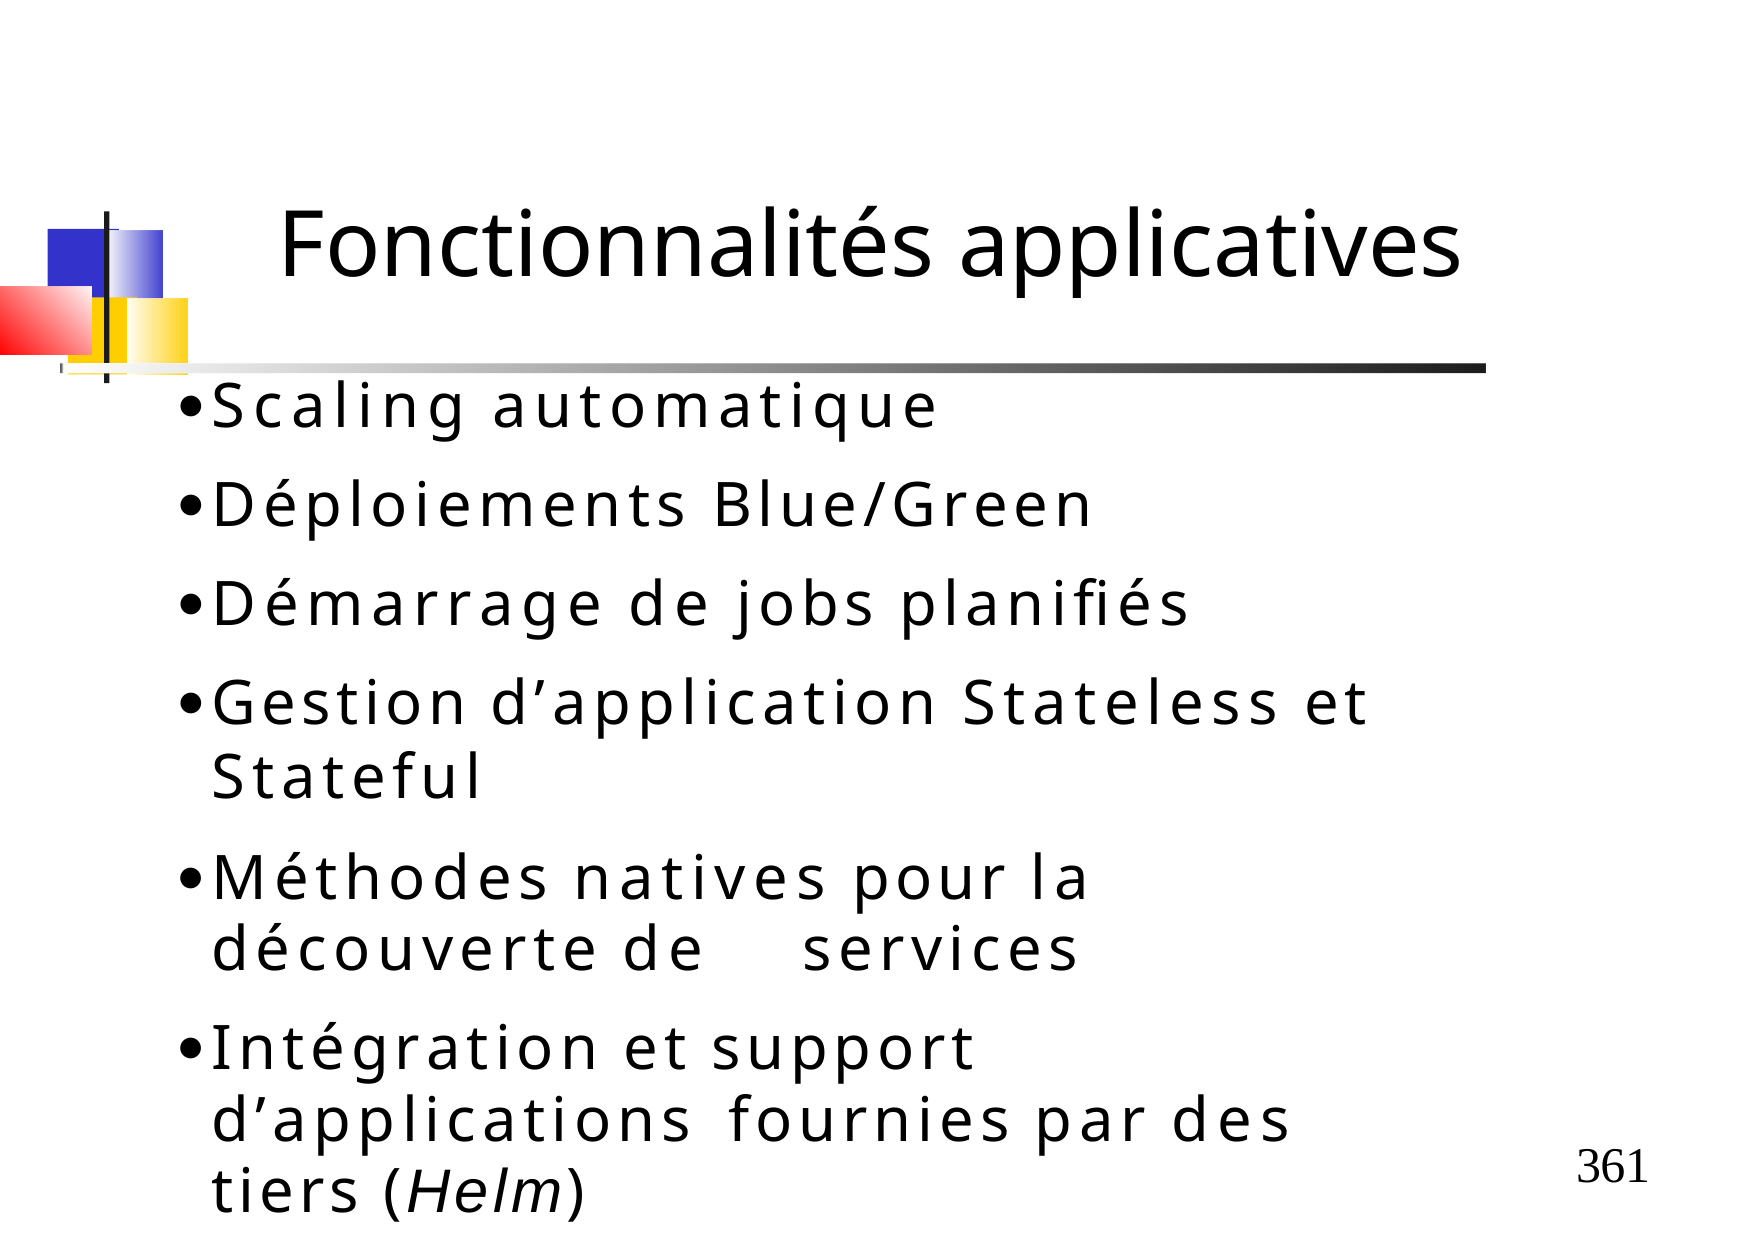

# Fonctionnalités applicatives
Scaling automatique
Déploiements Blue/Green
Démarrage de jobs planifiés
Gestion d’application Stateless et Stateful
Méthodes natives pour la découverte de 	services
Intégration et support d’applications 	fournies par des tiers (Helm)
361